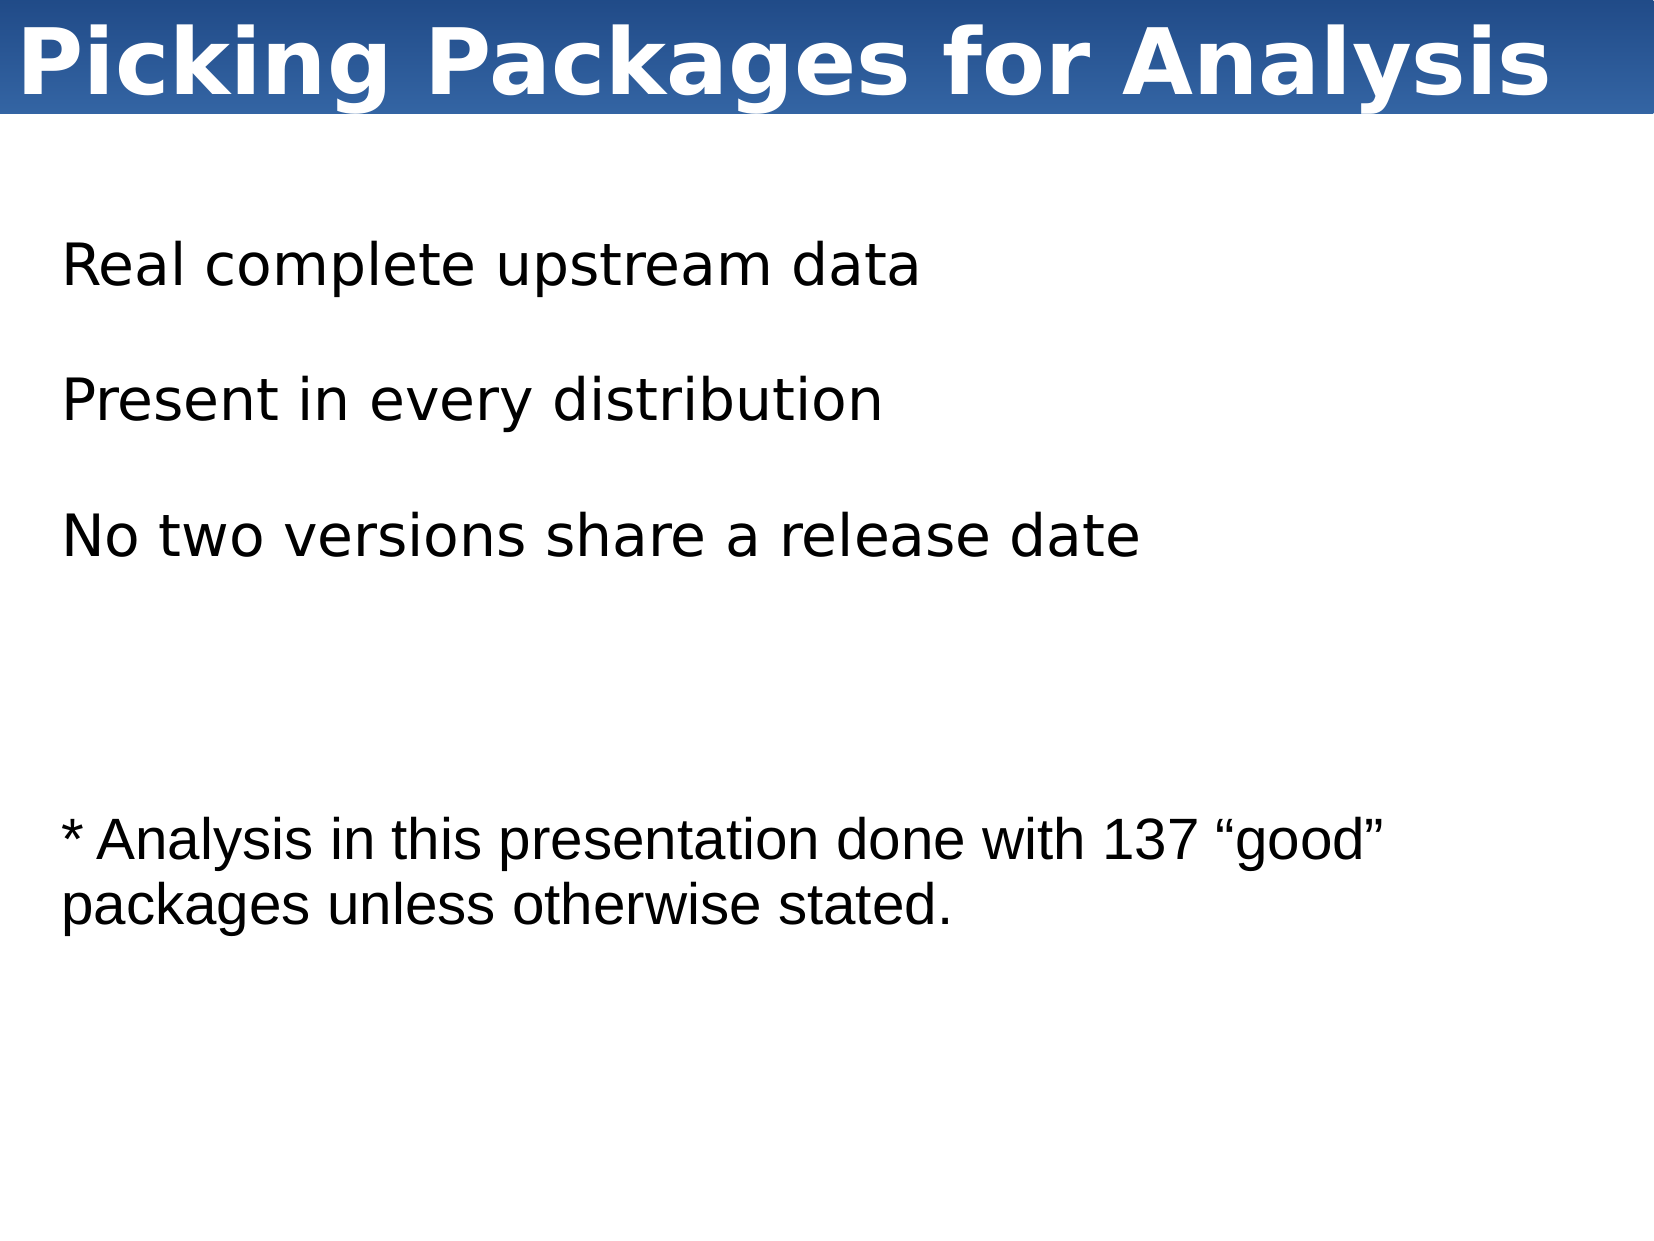

Picking Packages for Analysis
Real complete upstream data
Present in every distribution
No two versions share a release date
* Analysis in this presentation done with 137 “good” packages unless otherwise stated.